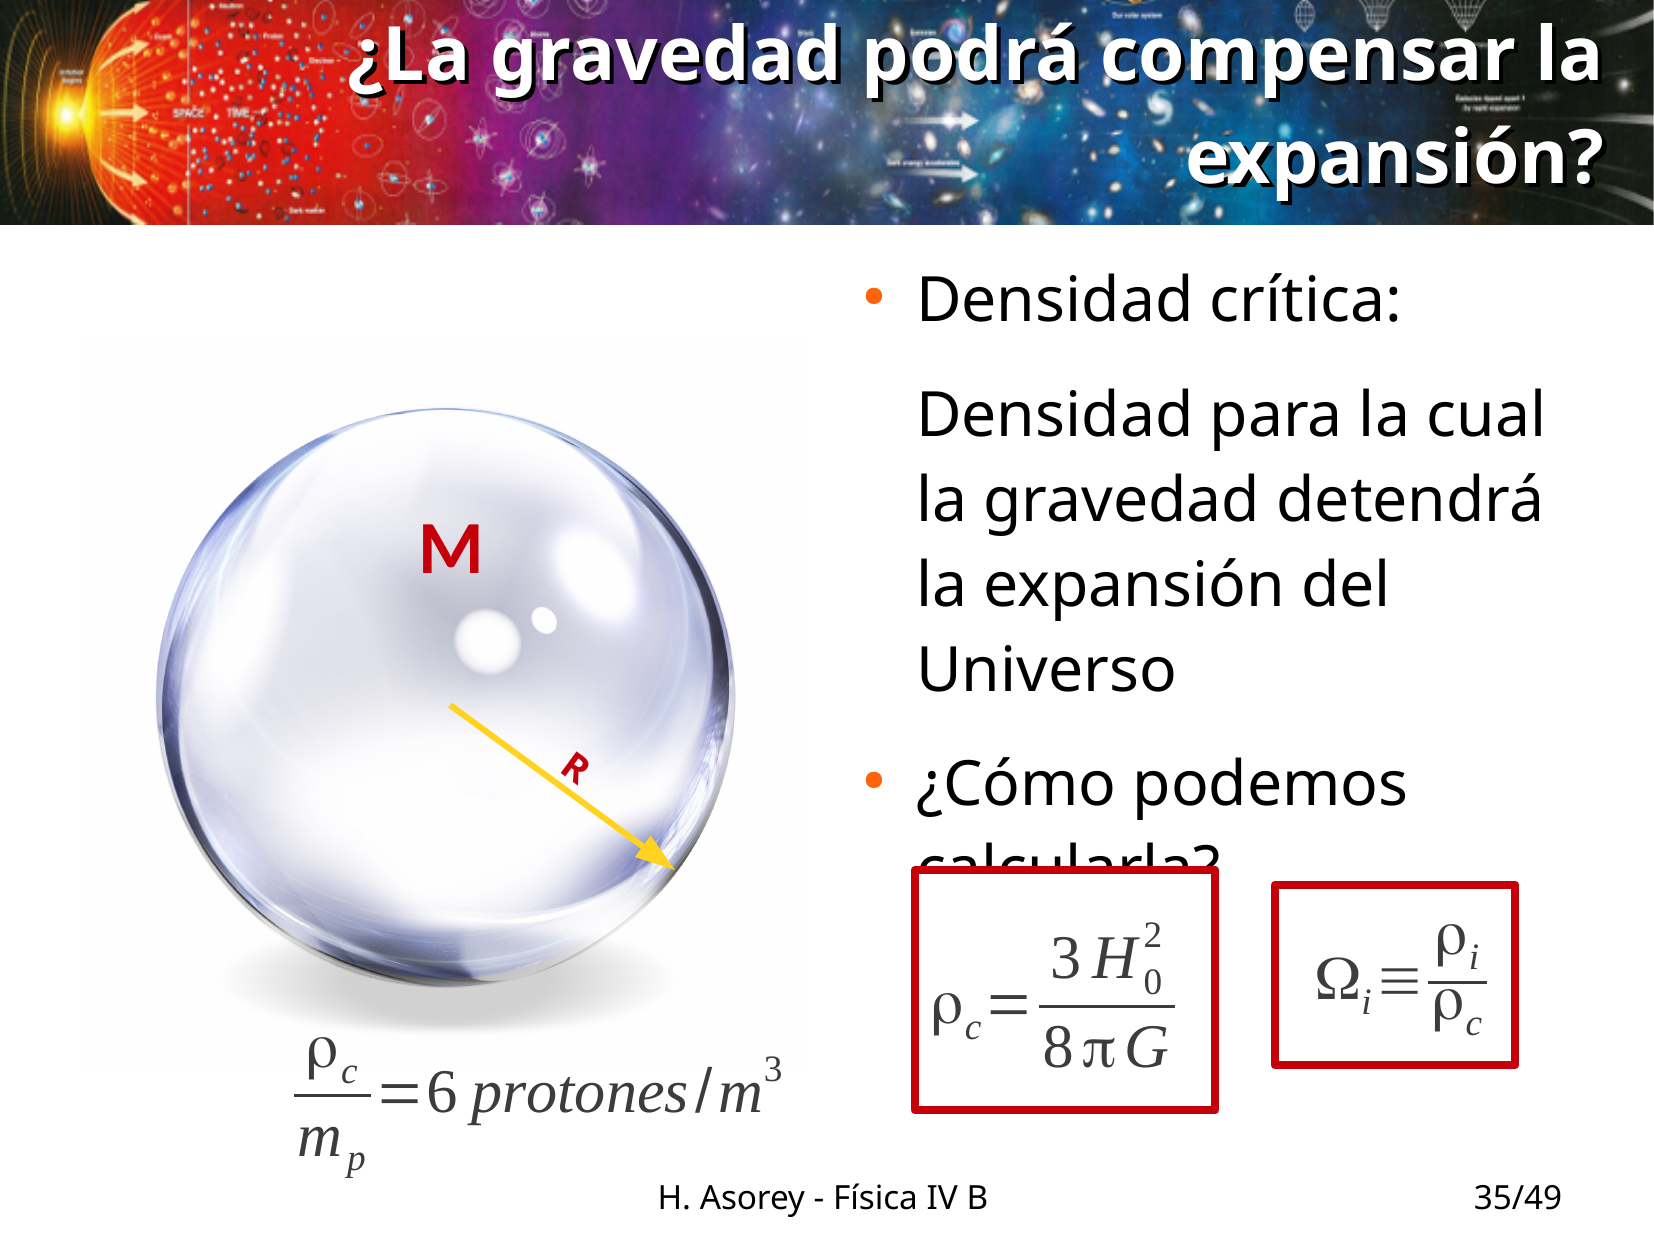

¿La gravedad podrá compensar la expansión?
# Densidad crítica:
Densidad para la cual la gravedad detendrá la expansión del Universo
¿Cómo podemos calcularla?
M
R
H. Asorey - Física IV B
35